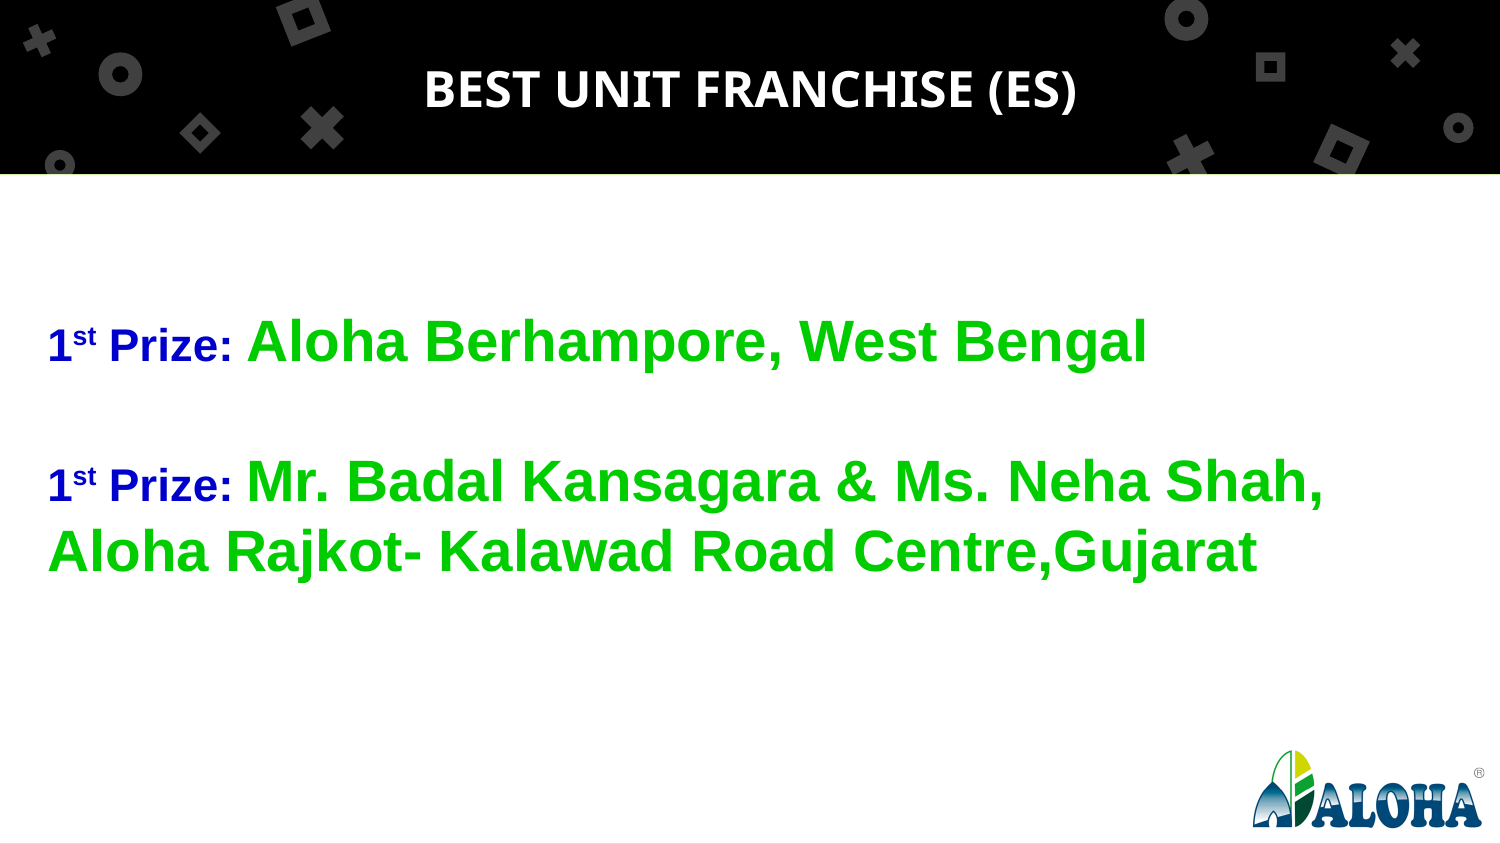

BEST UNIT FRANCHISE (ES)
1st Prize: Aloha Berhampore, West Bengal
1st Prize: Mr. Badal Kansagara & Ms. Neha Shah, Aloha Rajkot- Kalawad Road Centre,Gujarat